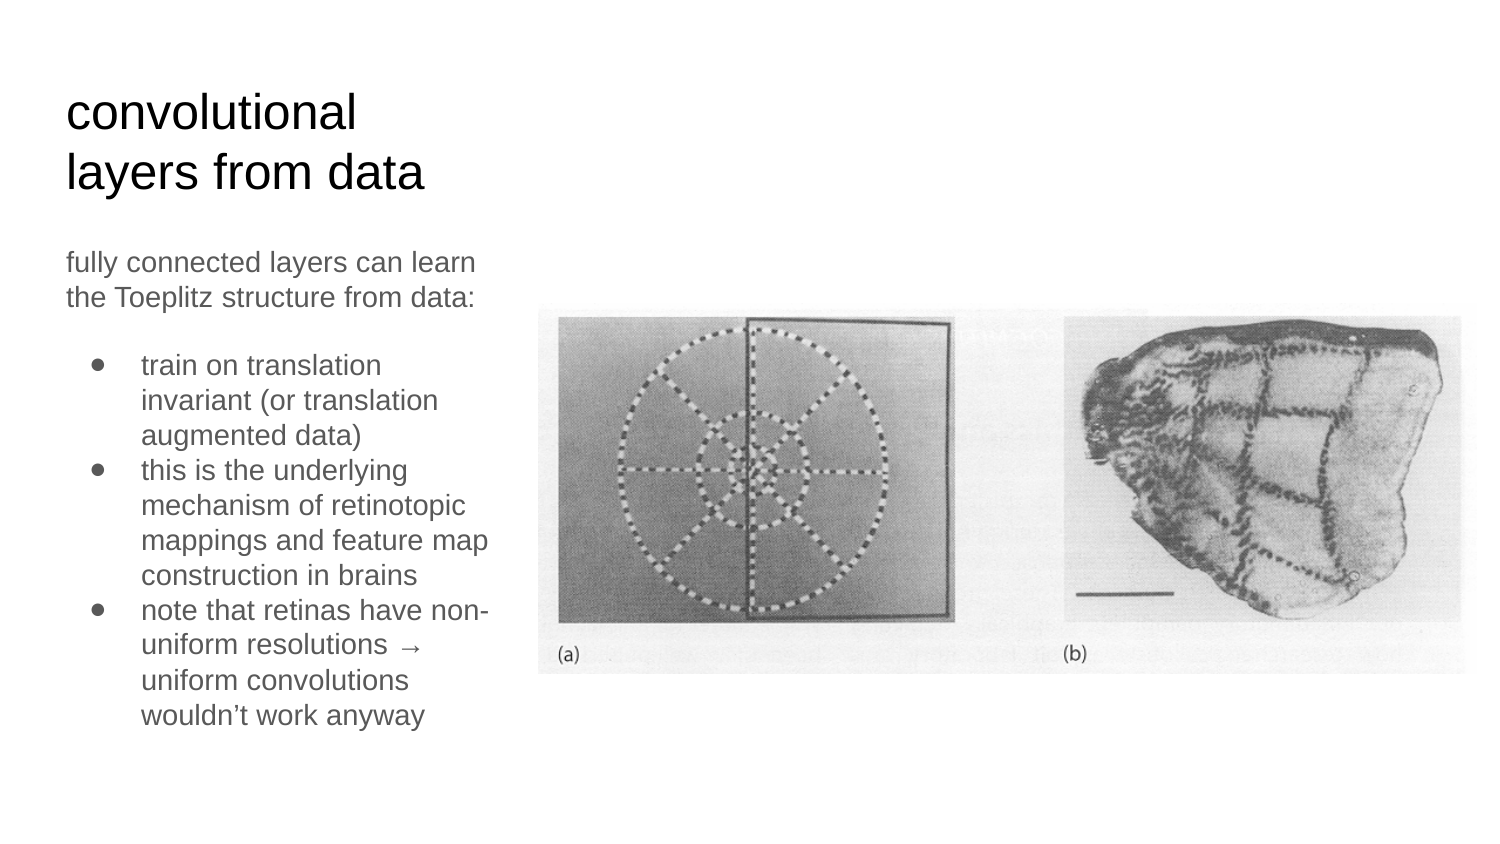

# convolutional layers from data
fully connected layers can learn the Toeplitz structure from data:
train on translation invariant (or translation augmented data)
this is the underlying mechanism of retinotopic mappings and feature map construction in brains
note that retinas have non-uniform resolutions → uniform convolutions wouldn’t work anyway